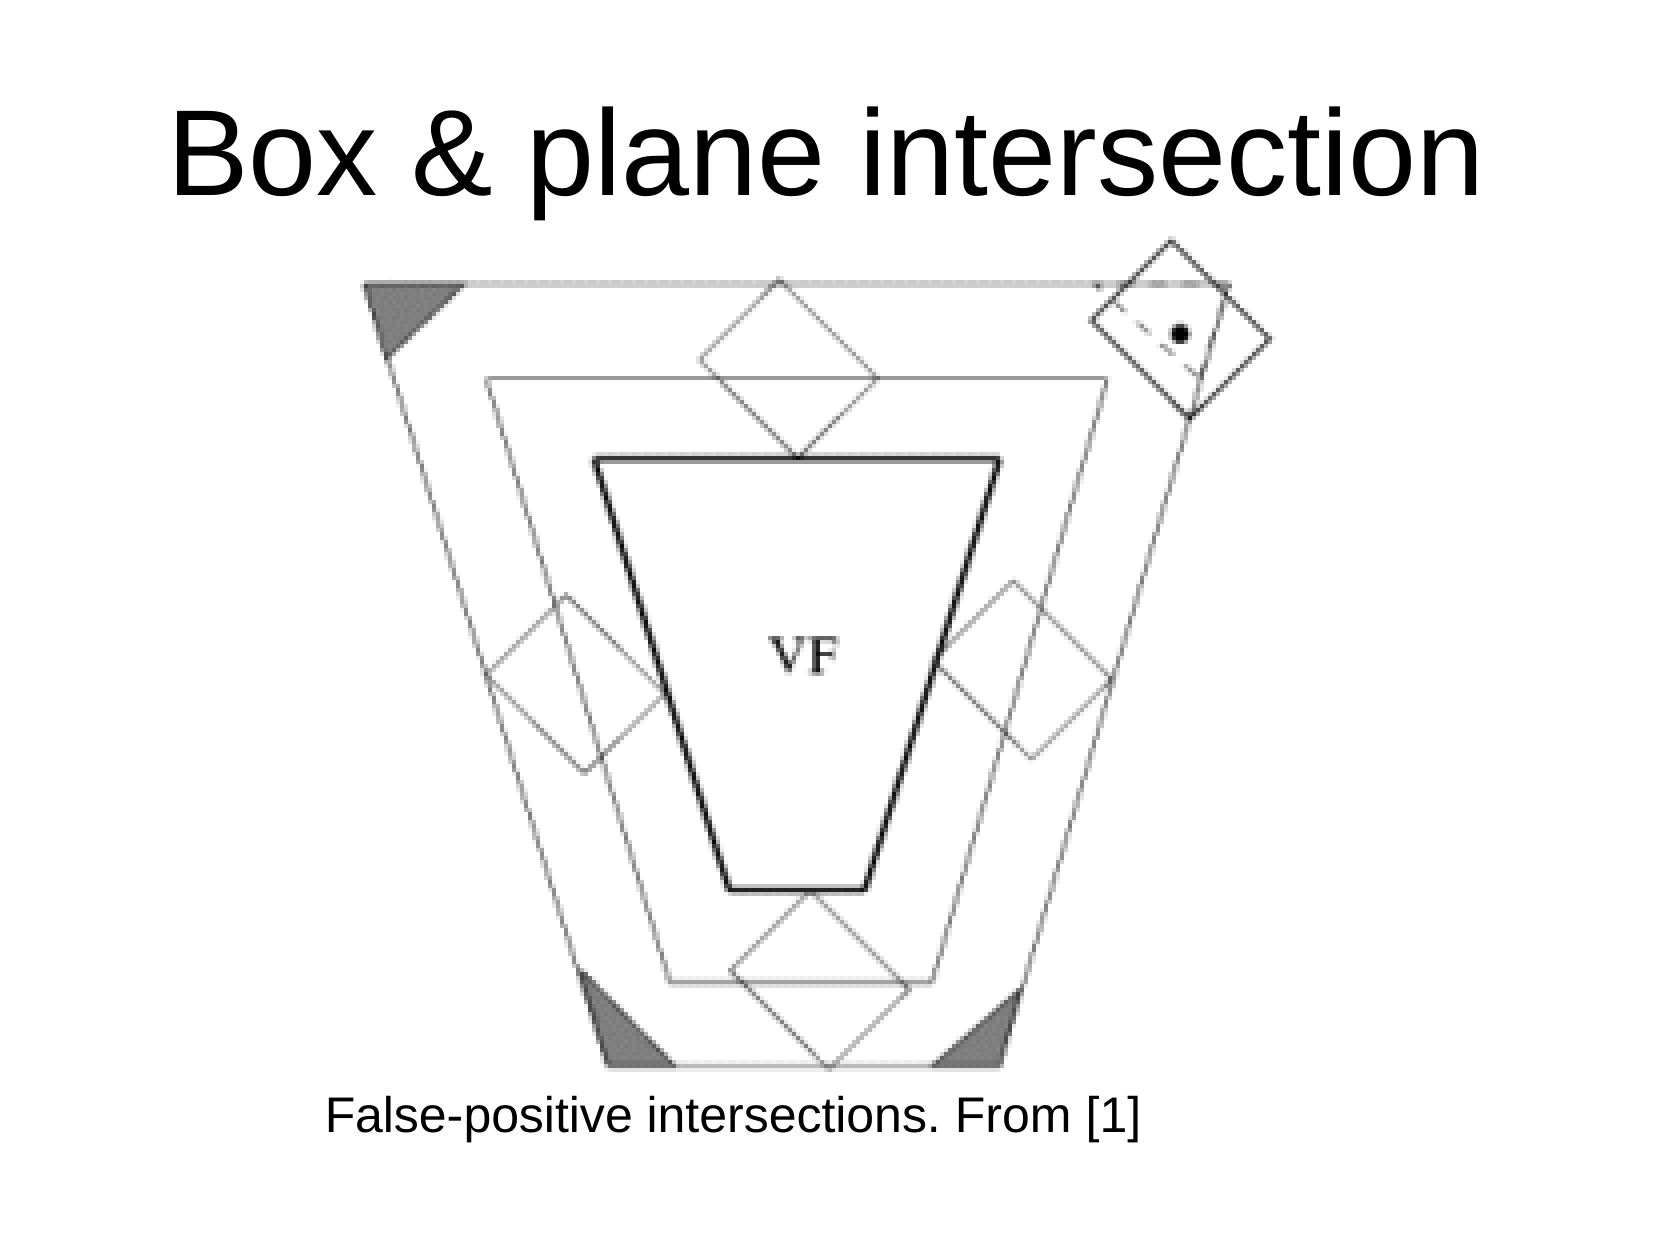

# Box & plane intersection
False-positive intersections. From [1]